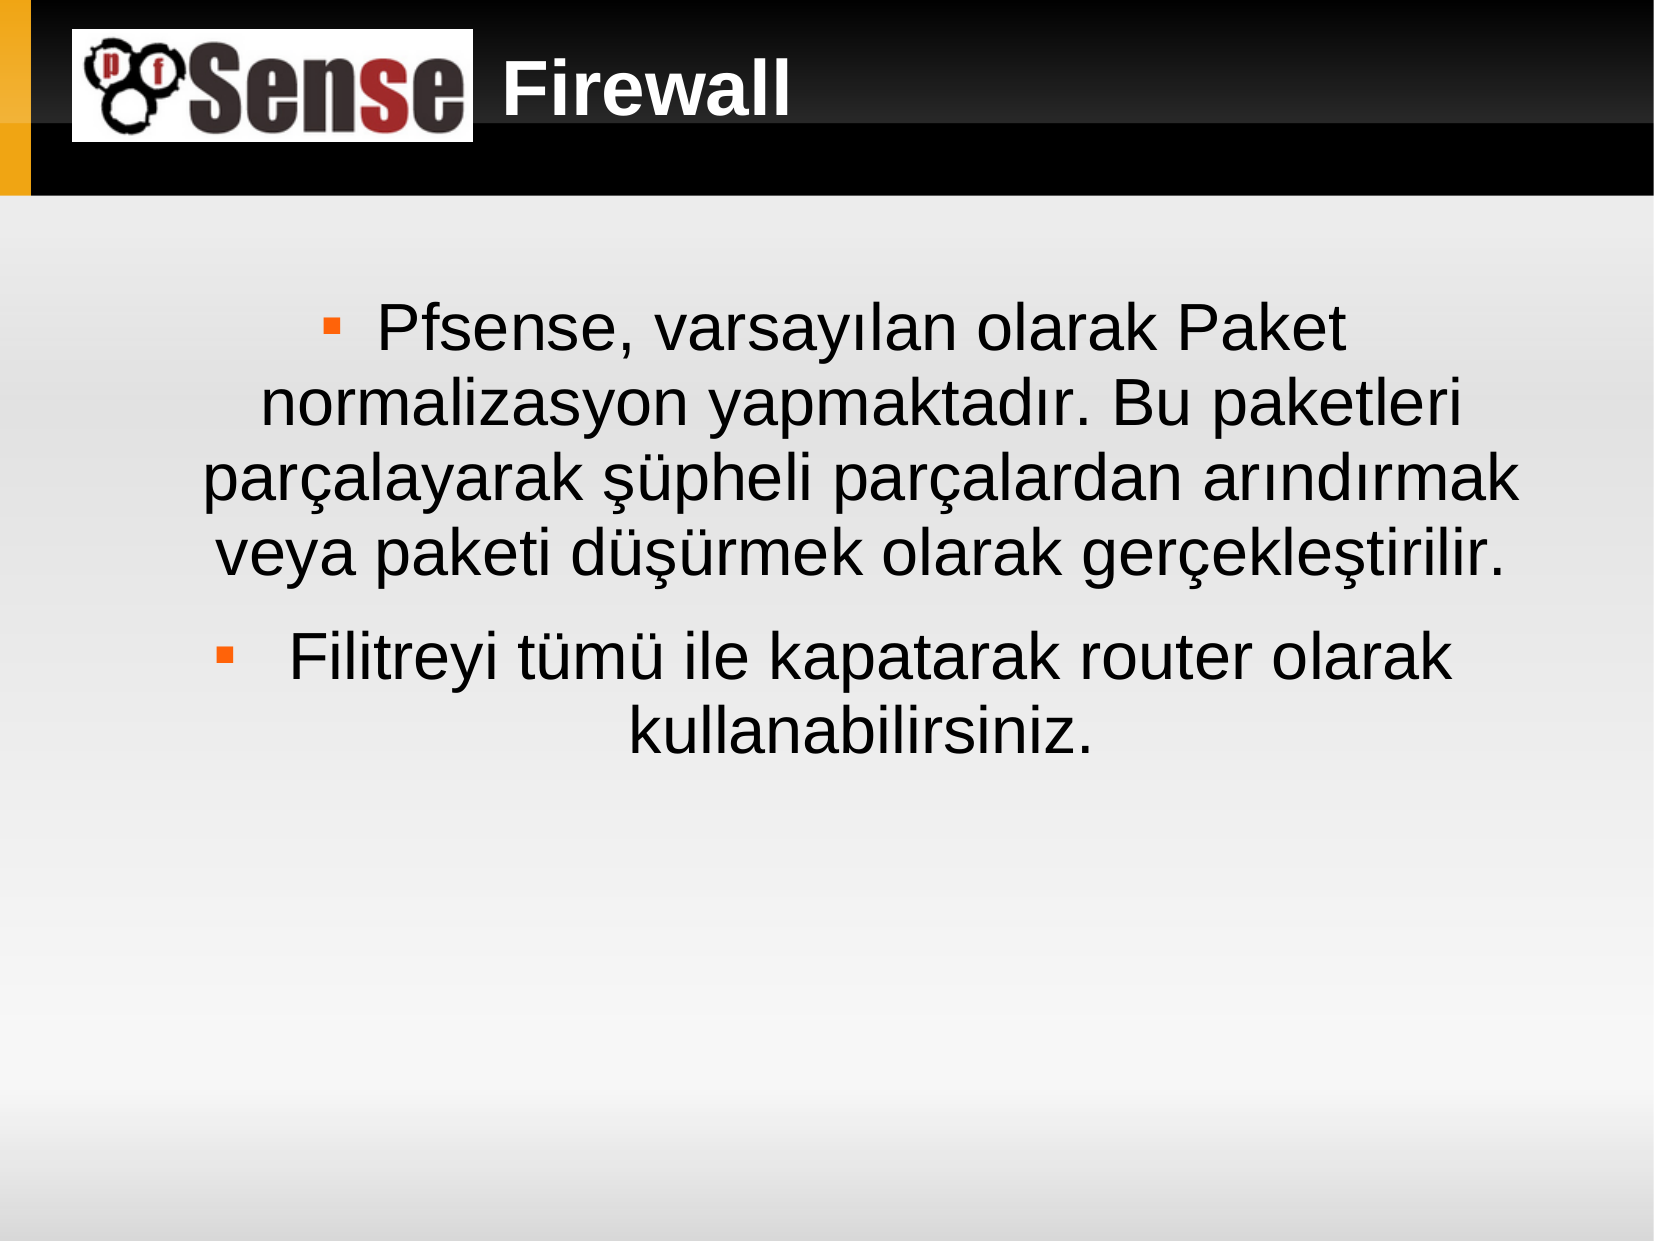

# Firewall
Pfsense, varsayılan olarak Paket normalizasyon yapmaktadır. Bu paketleri parçalayarak şüpheli parçalardan arındırmak veya paketi düşürmek olarak gerçekleştirilir.
 Filitreyi tümü ile kapatarak router olarak kullanabilirsiniz.